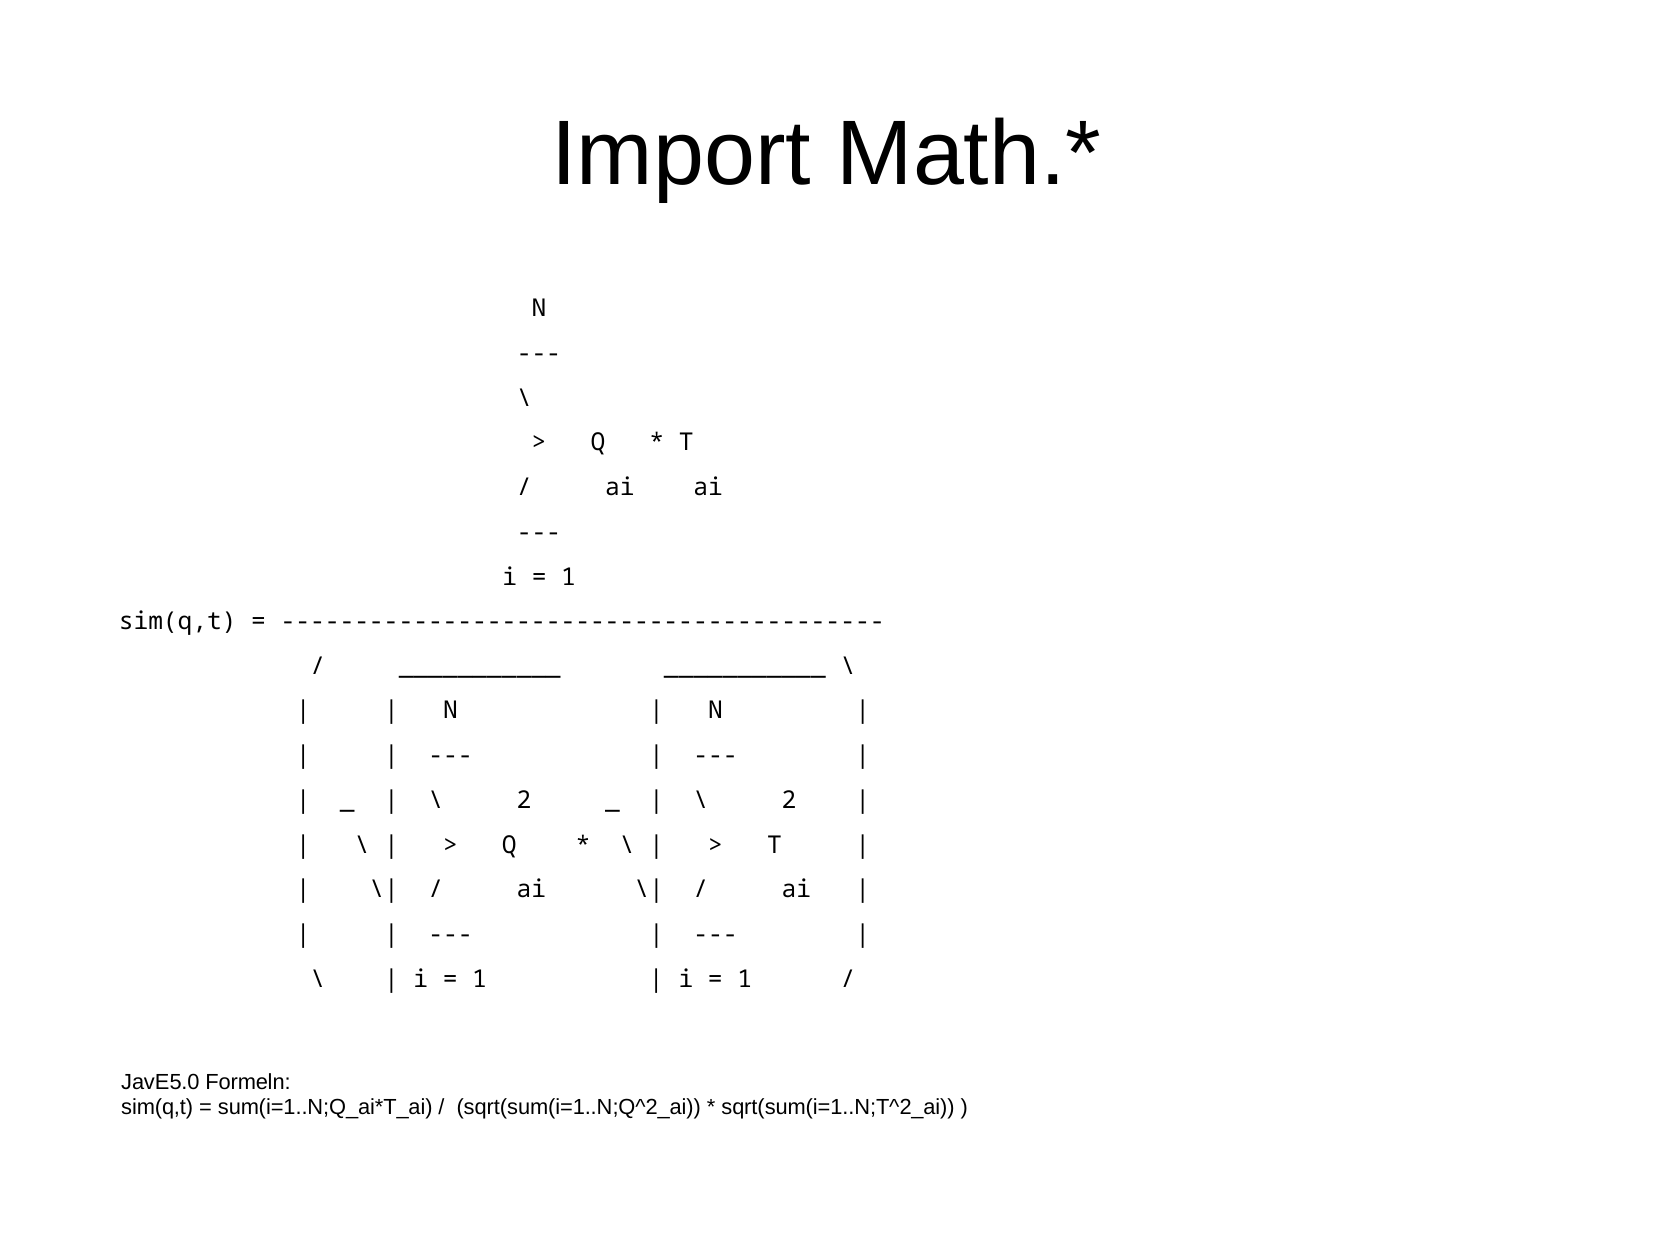

# Import Math.*
 N
 ---
 \
 > Q * T
 / ai ai
 ---
 i = 1
 sim(q,t) = -----------------------------------------
 / ___________ ___________ \
 | | N | N |
 | | --- | --- |
 | _ | \ 2 _ | \ 2 |
 | \ | > Q * \ | > T |
 | \| / ai \| / ai |
 | | --- | --- |
 \ | i = 1 | i = 1 /
JavE5.0 Formeln:
sim(q,t) = sum(i=1..N;Q_ai*T_ai) / (sqrt(sum(i=1..N;Q^2_ai)) * sqrt(sum(i=1..N;T^2_ai)) )